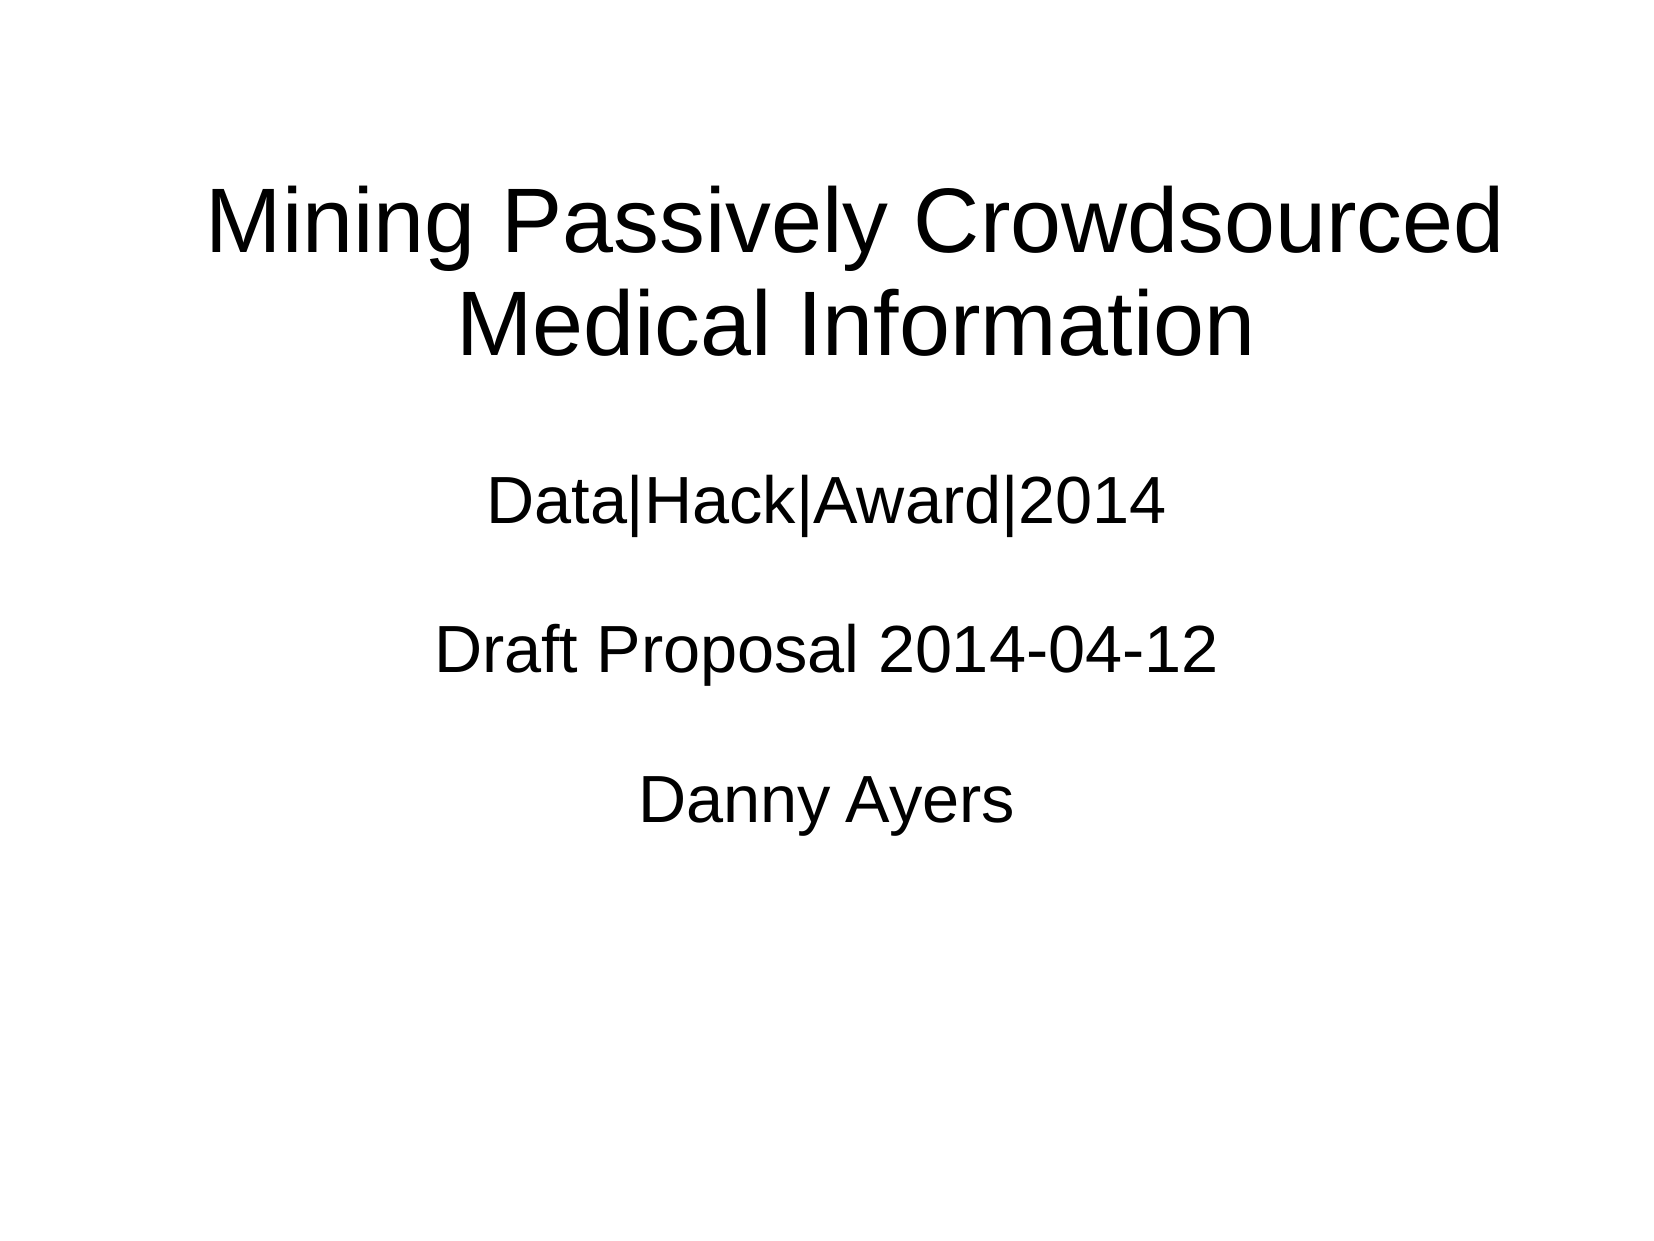

# Mining Passively Crowdsourced Medical Information
Data|Hack|Award|2014
Draft Proposal 2014-04-12
Danny Ayers